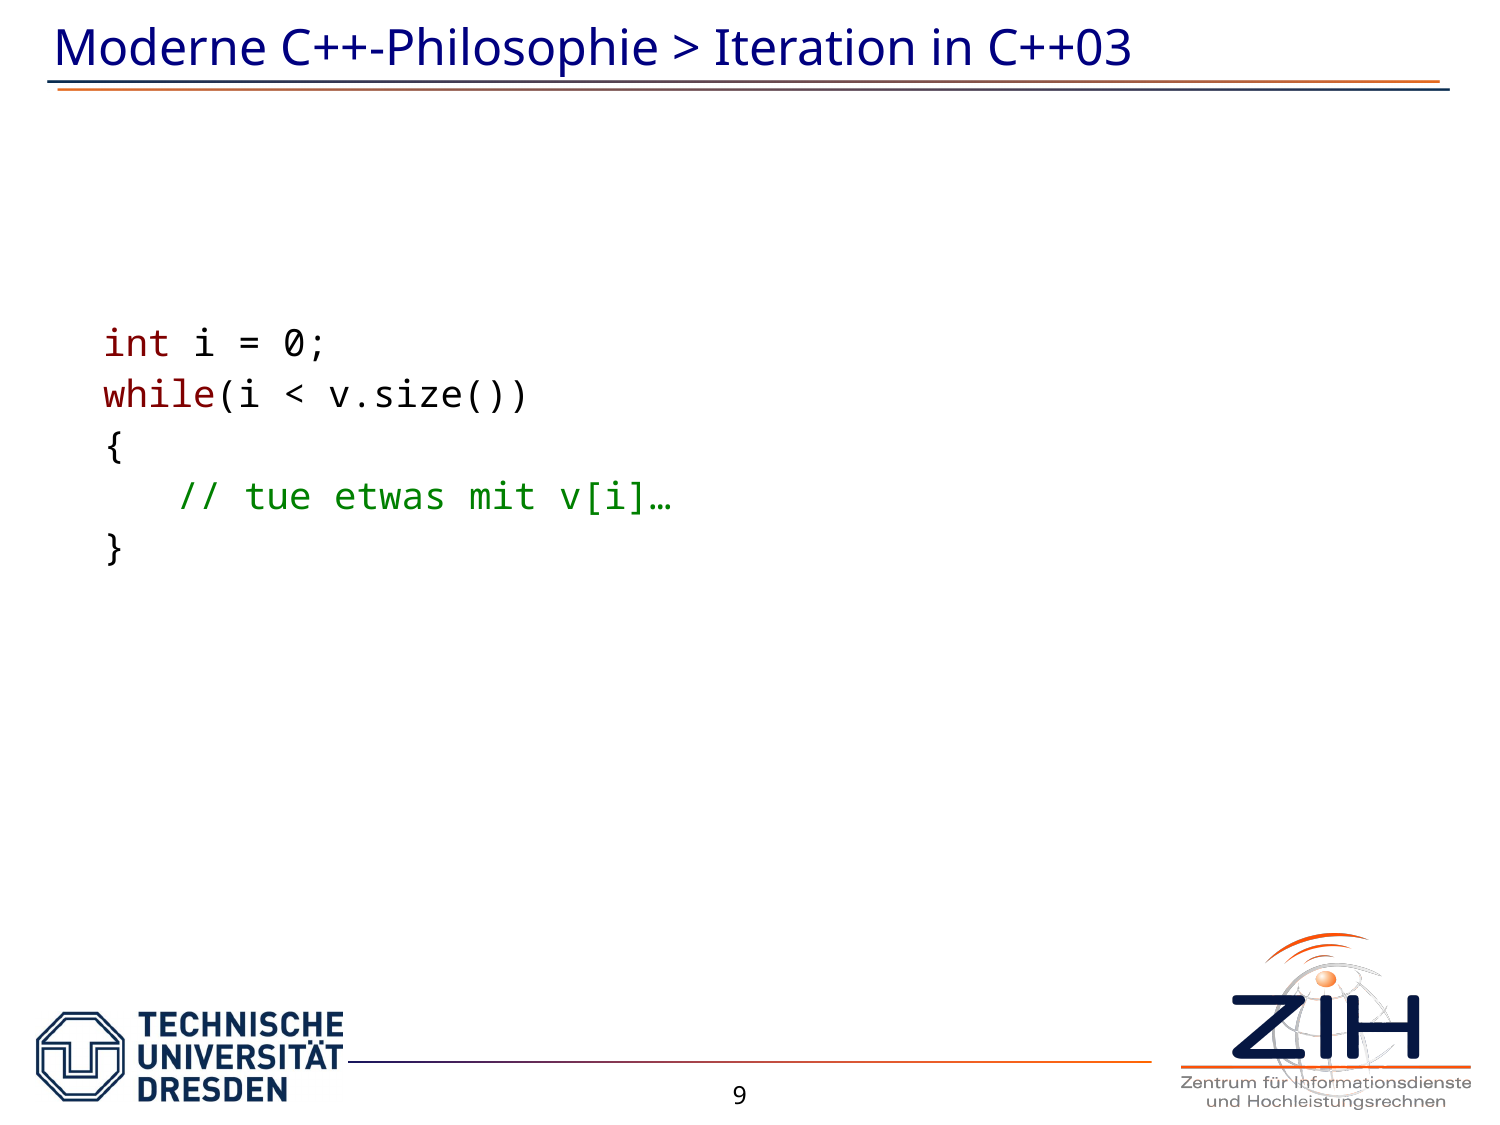

# Moderne C++-Philosophie > Iteration in C++03
int i = 0;
while(i < v.size())
{
// tue etwas mit v[i]…
}
9